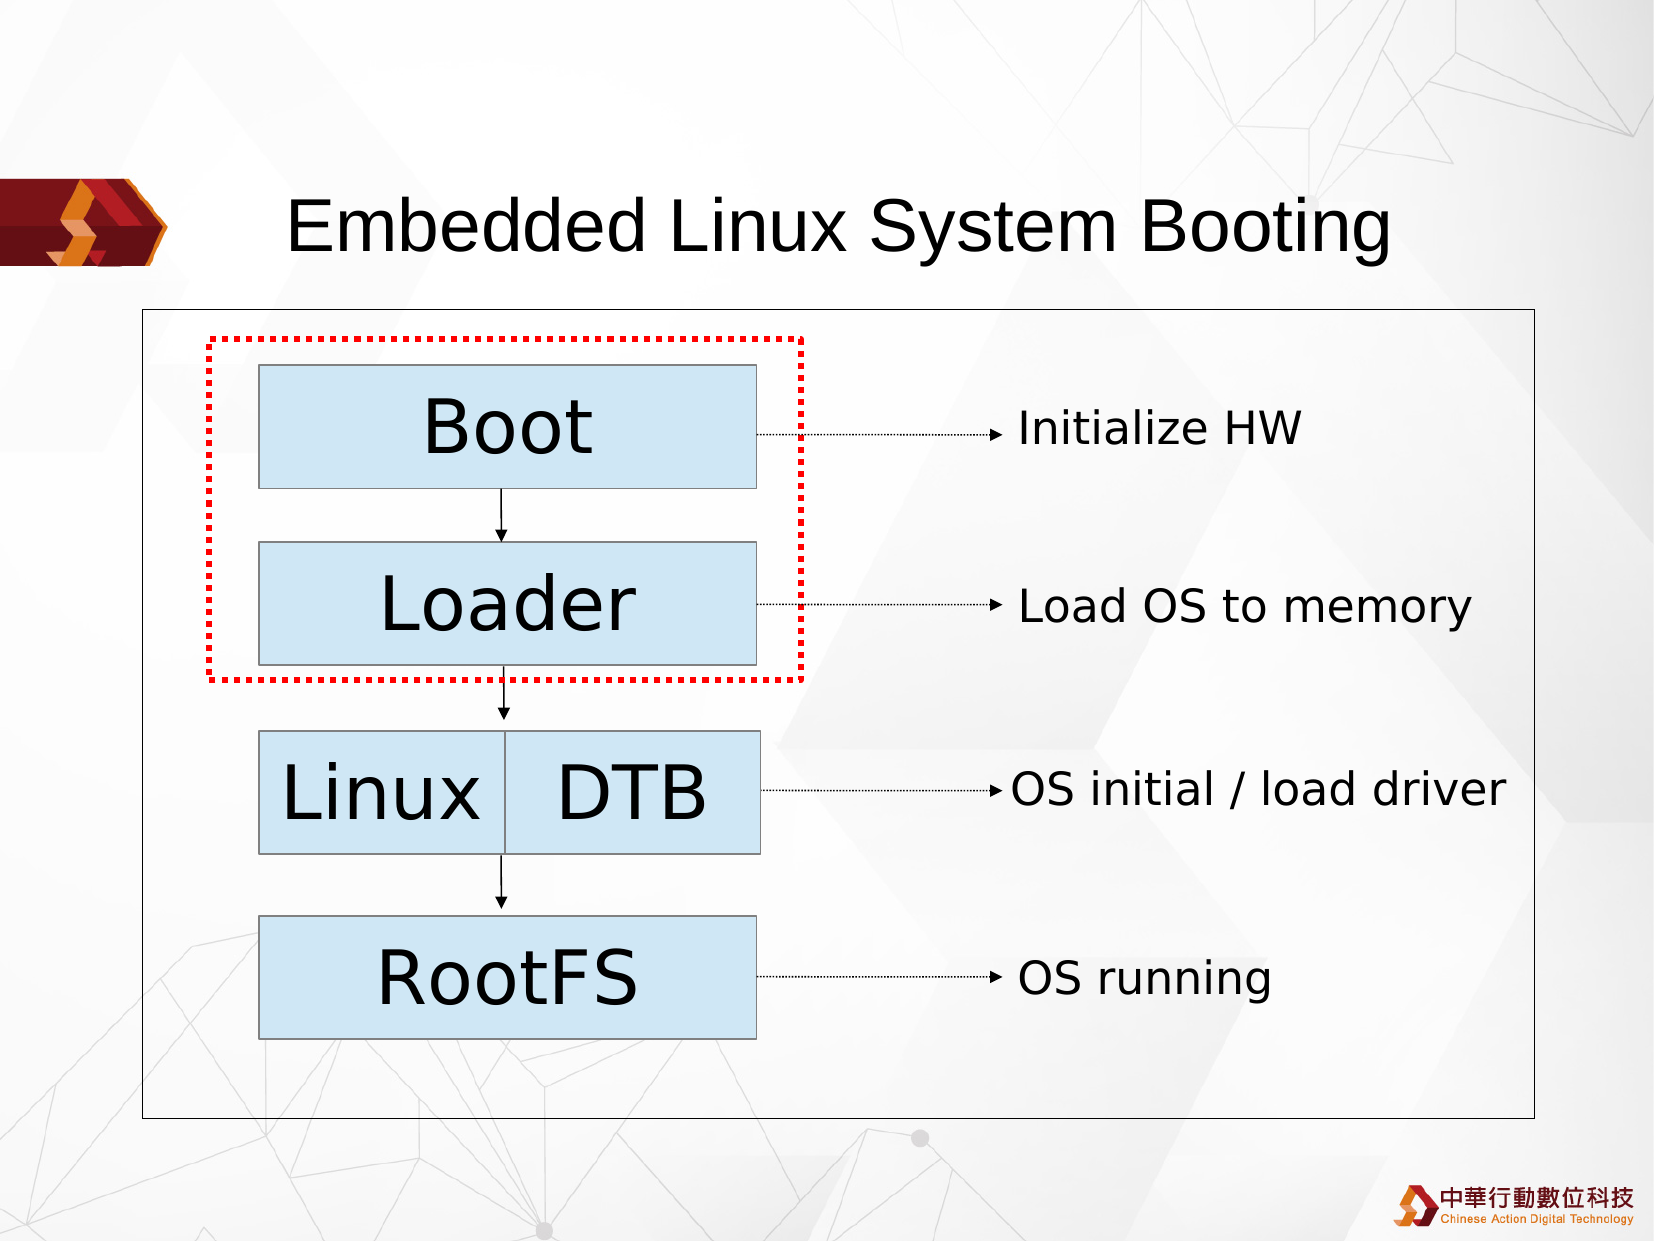

# Embedded Linux System Booting
Boot
Initialize HW
Loader
Load OS to memory
OS initial / load driver
Linux
DTB
RootFS
OS running